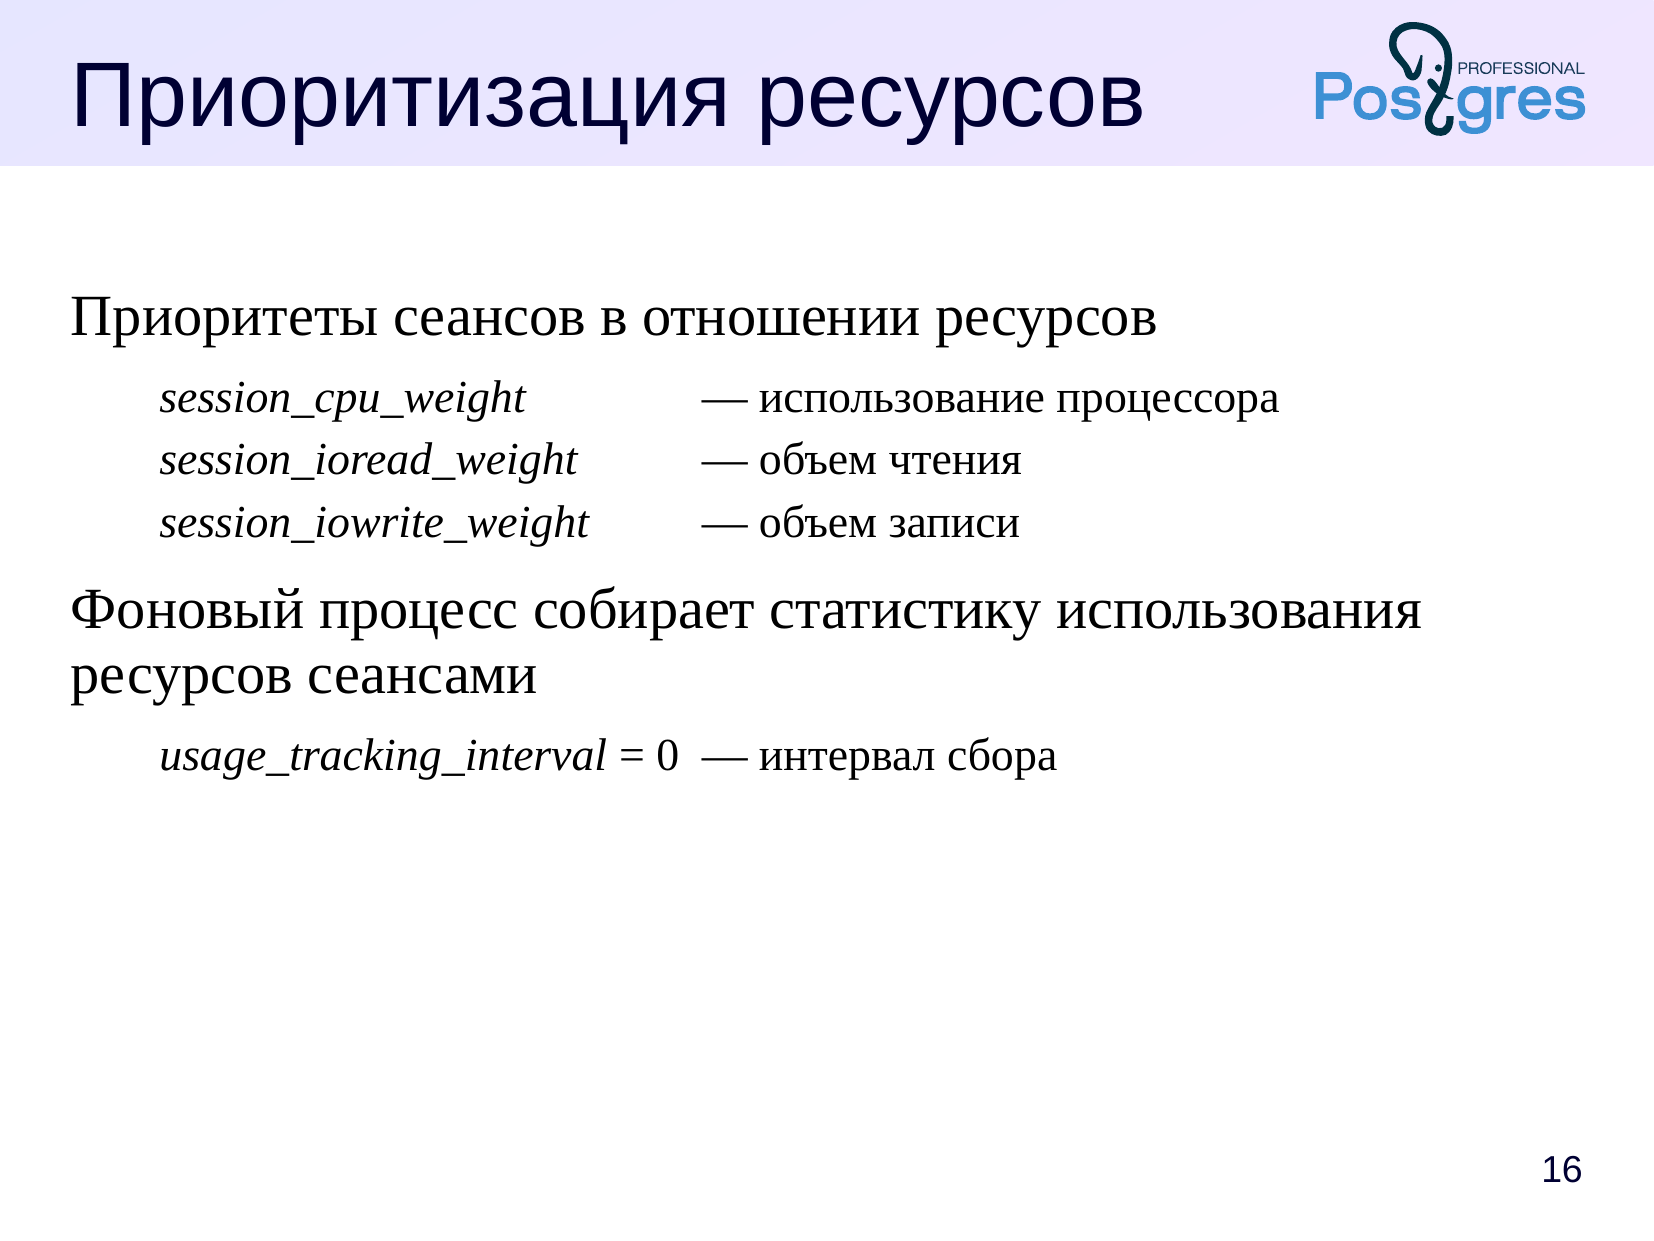

# Приоритизация ресурсов
Приоритеты сеансов в отношении ресурсов
session_cpu_weight	— использование процессора
session_ioread_weight	— объем чтения
session_iowrite_weight	— объем записи
Фоновый процесс собирает статистику использования ресурсов сеансами
usage_tracking_interval = 0	— интервал сбора